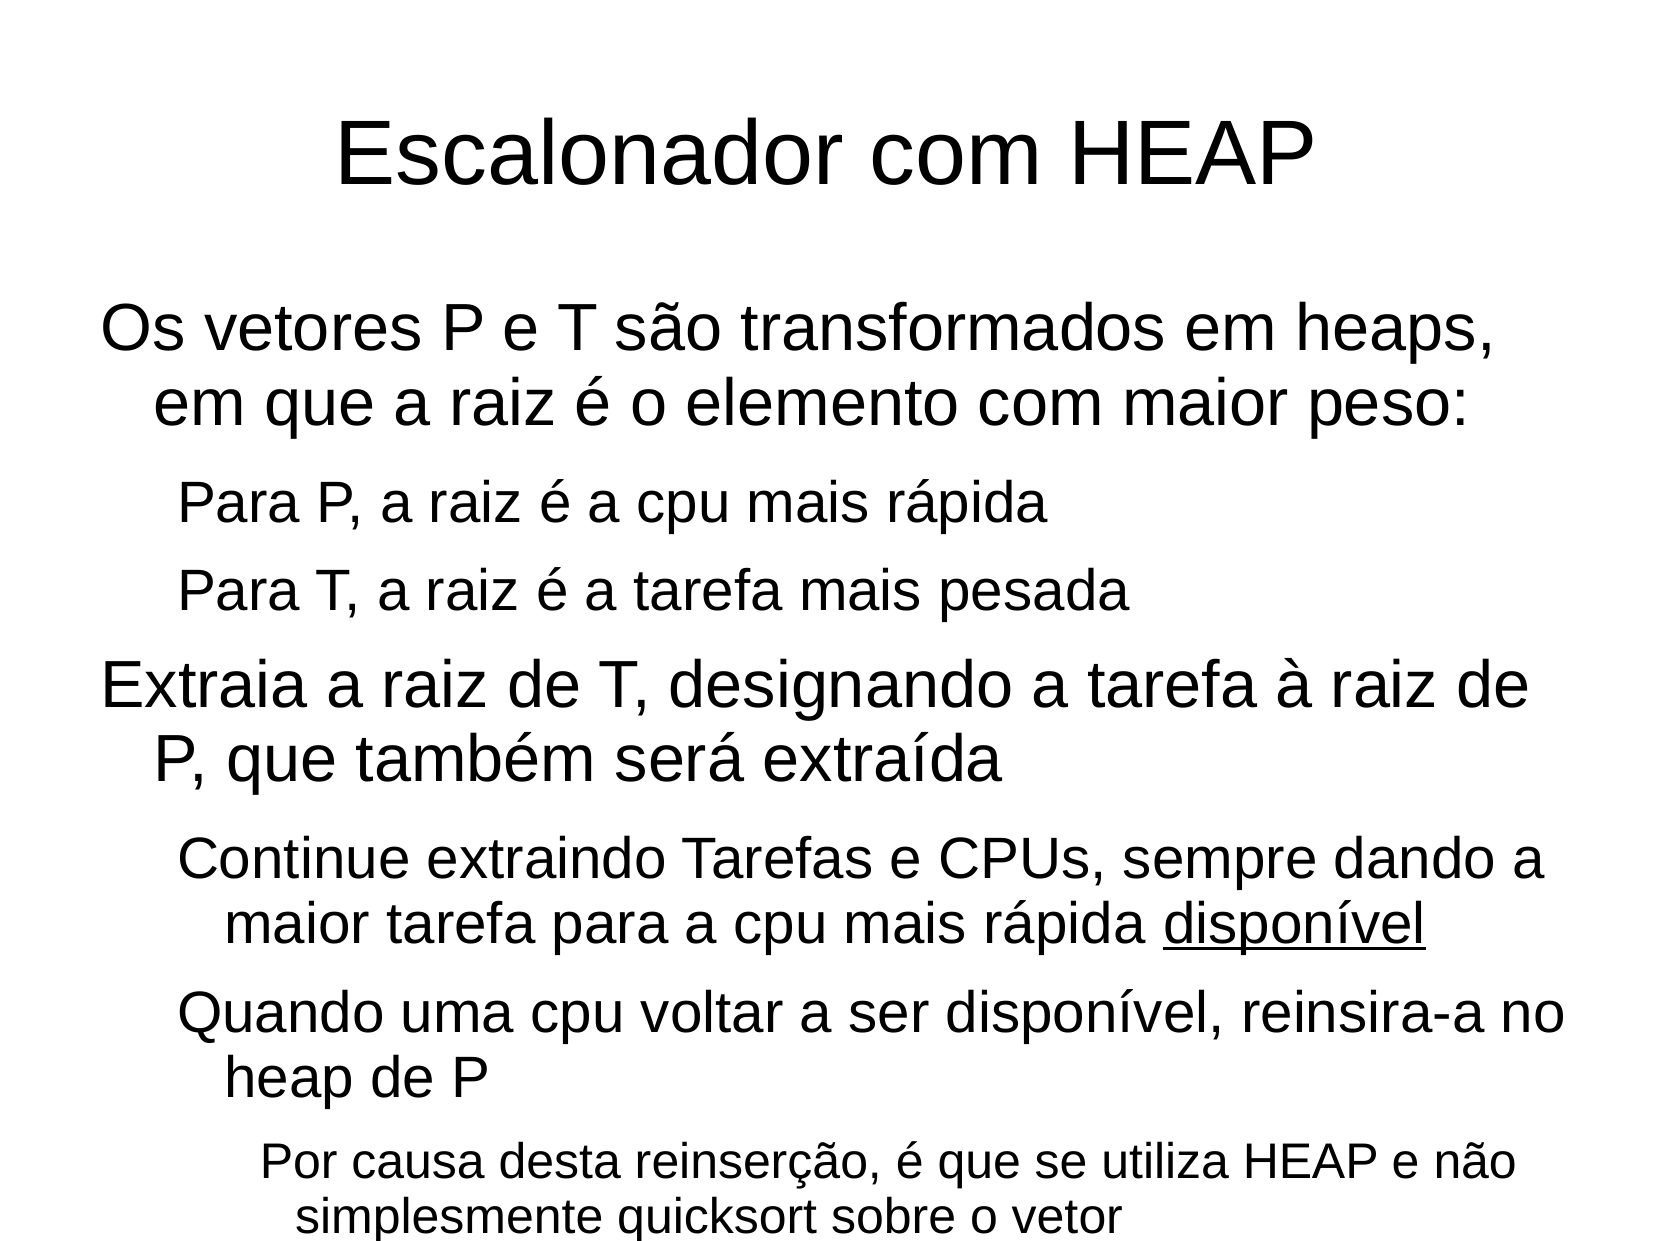

# Escalonador com HEAP
Os vetores P e T são transformados em heaps, em que a raiz é o elemento com maior peso:
Para P, a raiz é a cpu mais rápida
Para T, a raiz é a tarefa mais pesada
Extraia a raiz de T, designando a tarefa à raiz de P, que também será extraída
Continue extraindo Tarefas e CPUs, sempre dando a maior tarefa para a cpu mais rápida disponível
Quando uma cpu voltar a ser disponível, reinsira-a no heap de P
Por causa desta reinserção, é que se utiliza HEAP e não simplesmente quicksort sobre o vetor